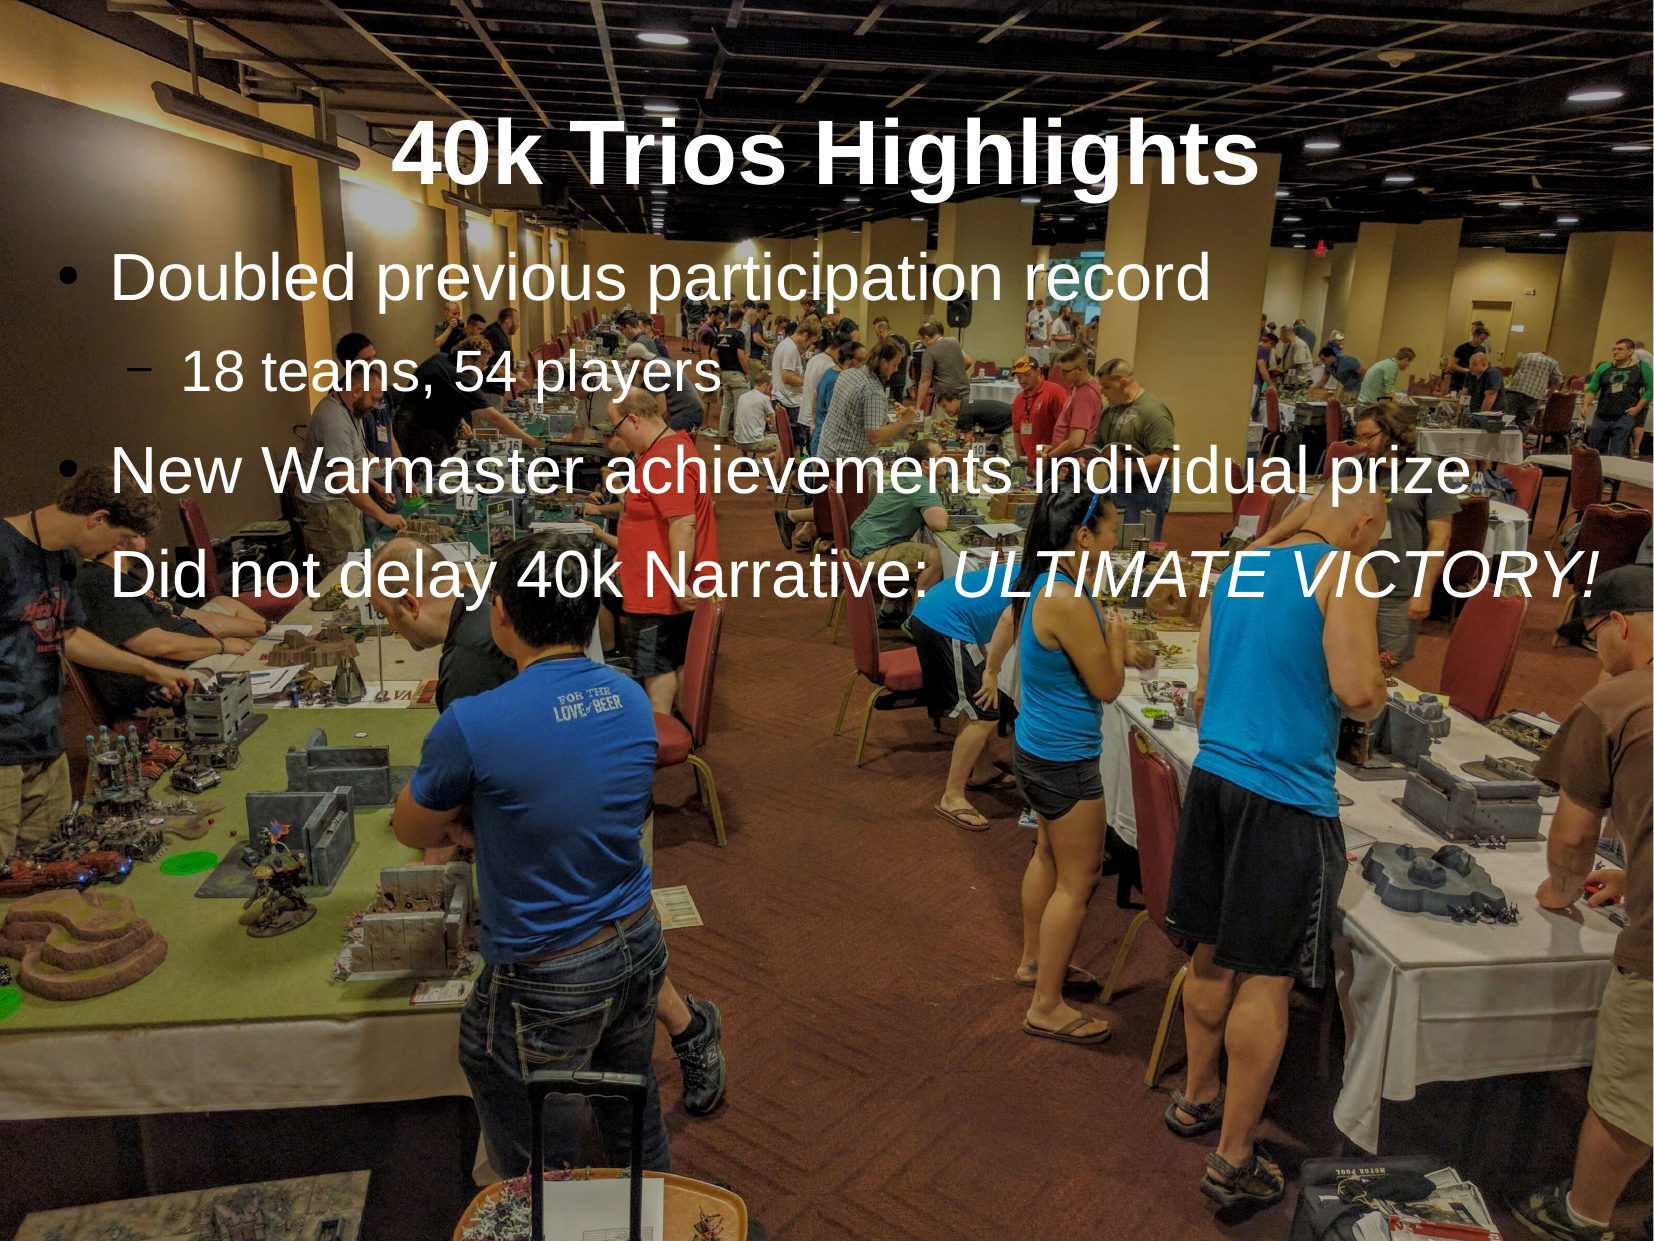

# 40k Trios Highlights
Doubled previous participation record
18 teams, 54 players
New Warmaster achievements individual prize
Did not delay 40k Narrative: ULTIMATE VICTORY!